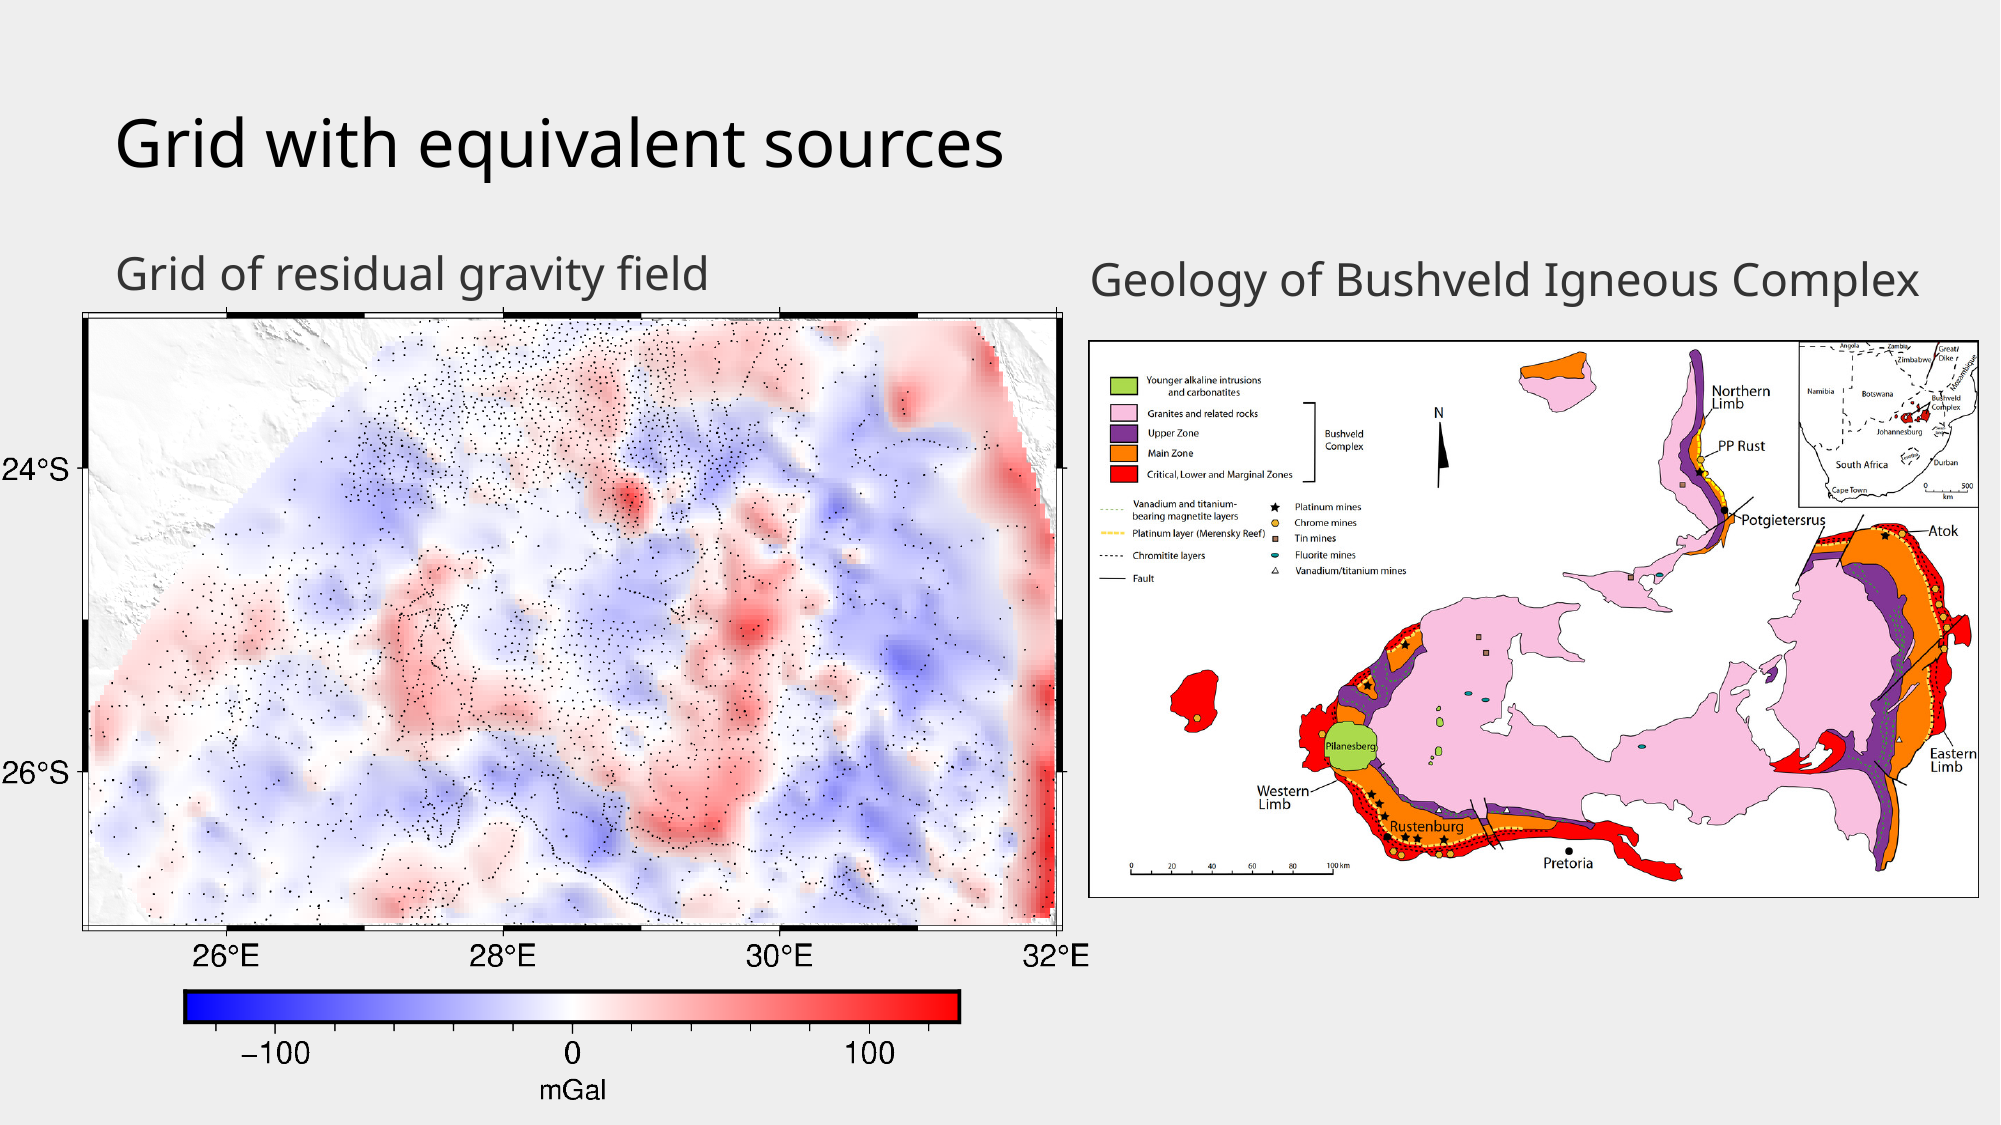

Grid with equivalent sources
Grid of residual gravity field
Geology of Bushveld Igneous Complex